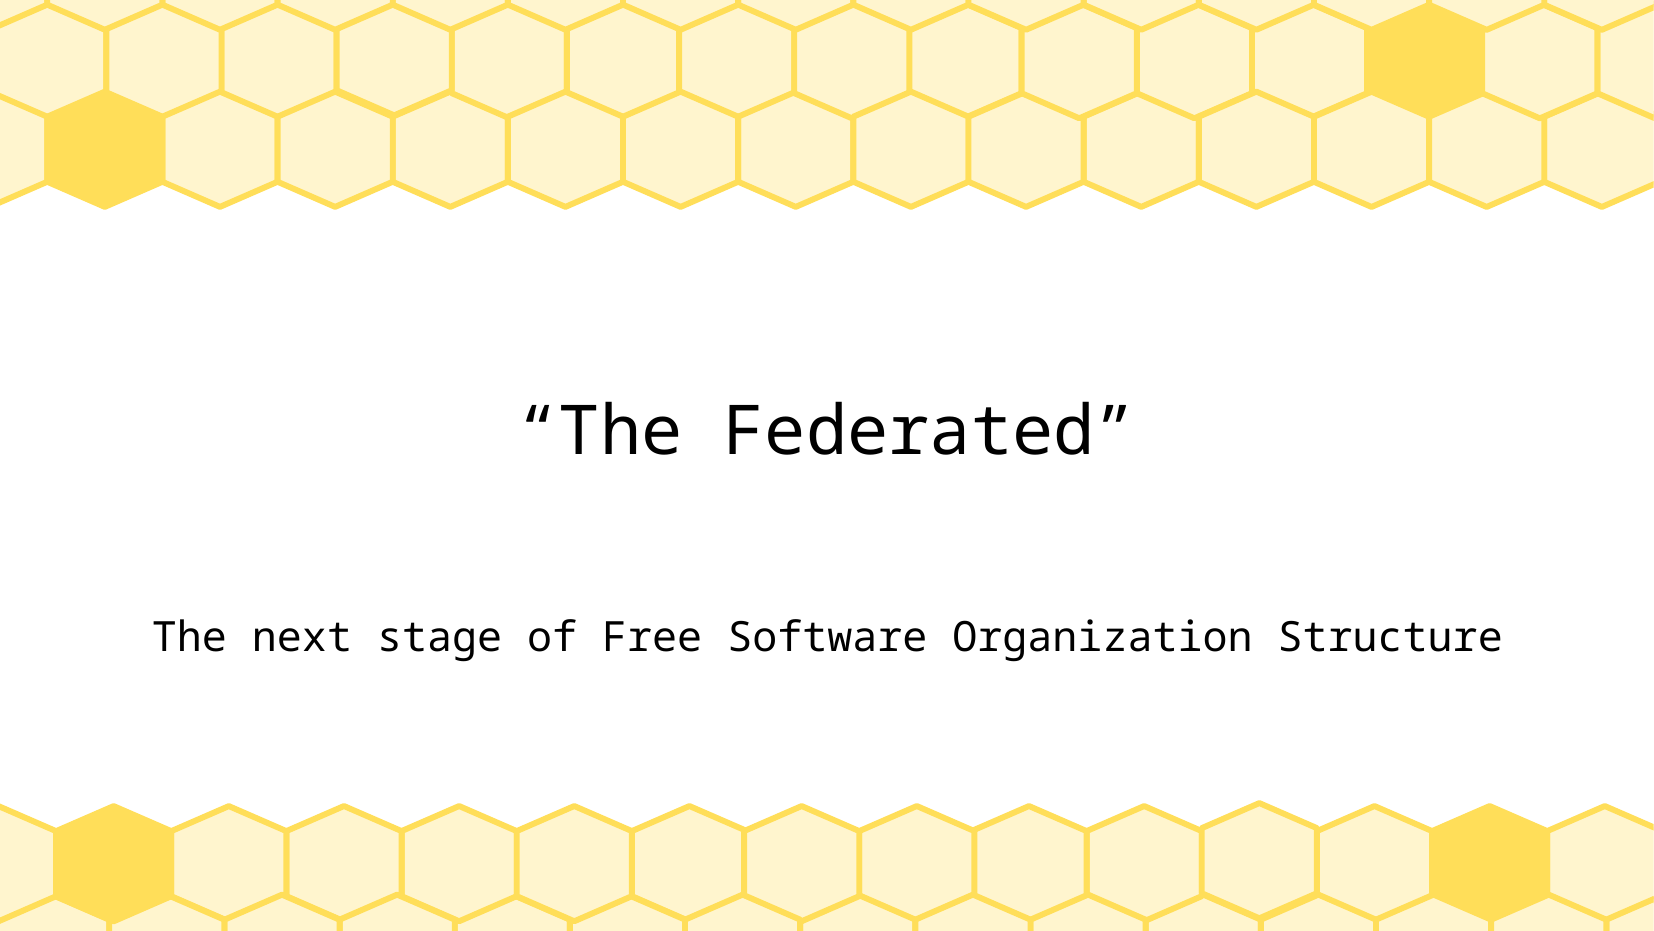

# “The Federated”
The next stage of Free Software Organization Structure